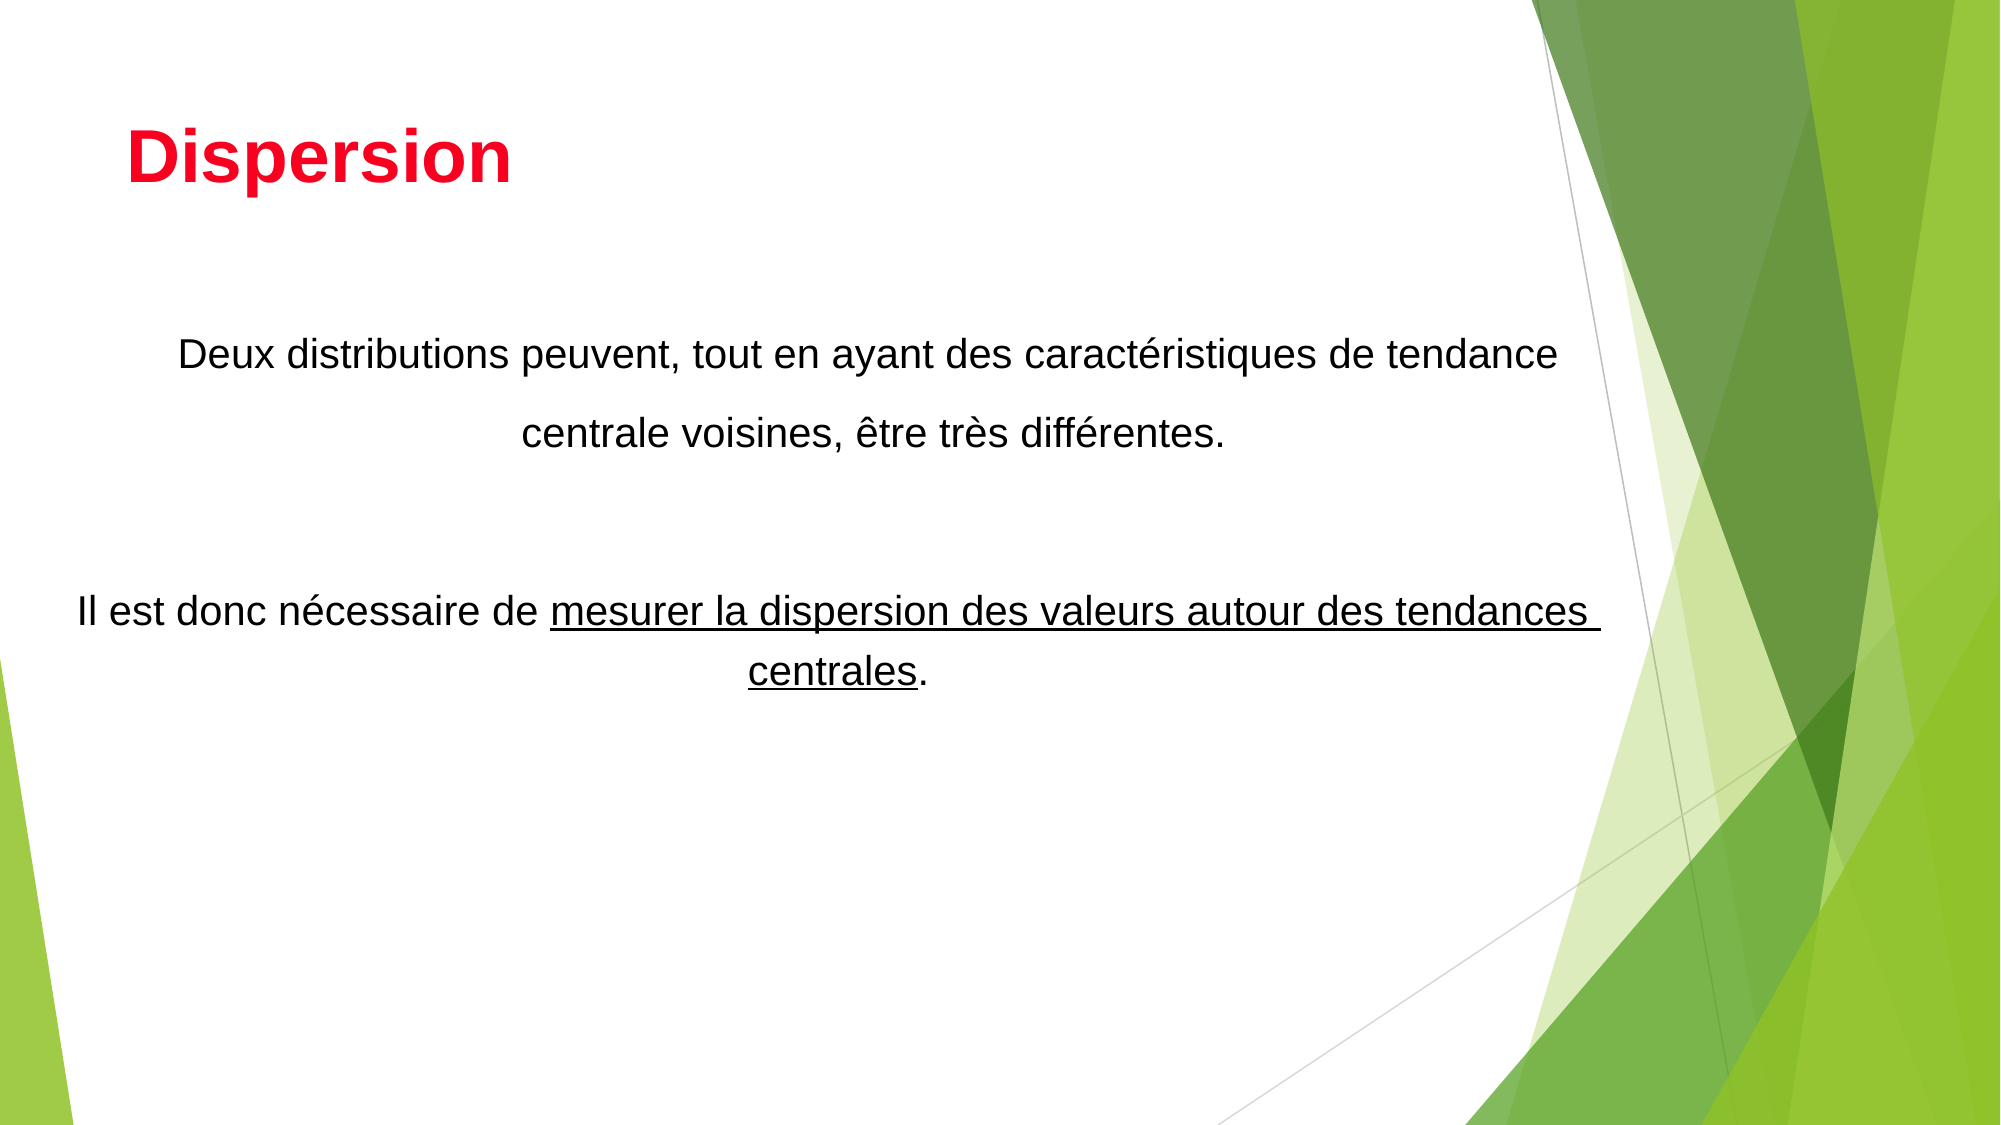

# Dispersion
Deux distributions peuvent, tout en ayant des caractéristiques de tendance
centrale voisines, être très différentes.
Il est donc nécessaire de mesurer la dispersion des valeurs autour des tendances
centrales.